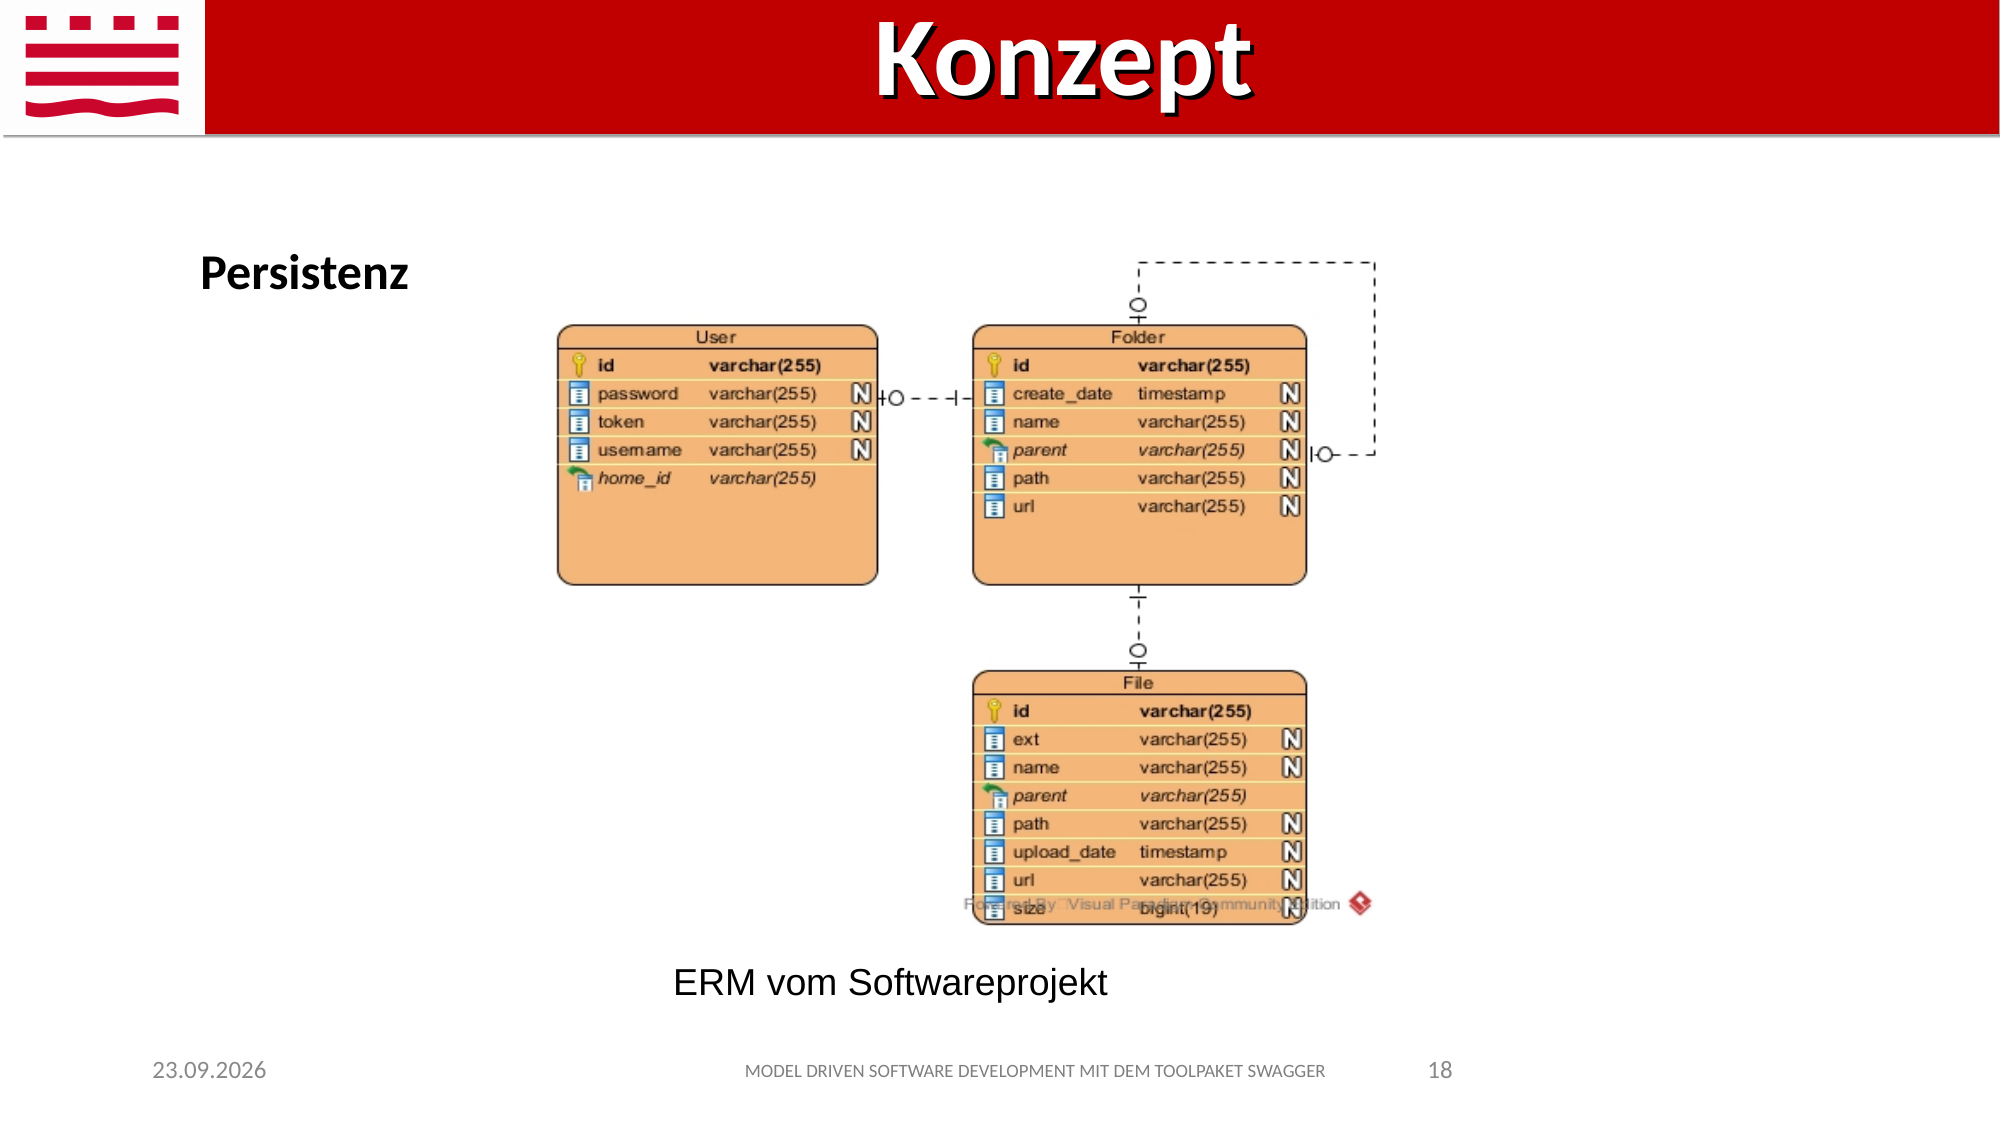

Konzept
# Persistenz
ERM vom Softwareprojekt
MODEL DRIVEN SOFTWARE DEVELOPMENT MIT DEM TOOLPAKET SWAGGER
17